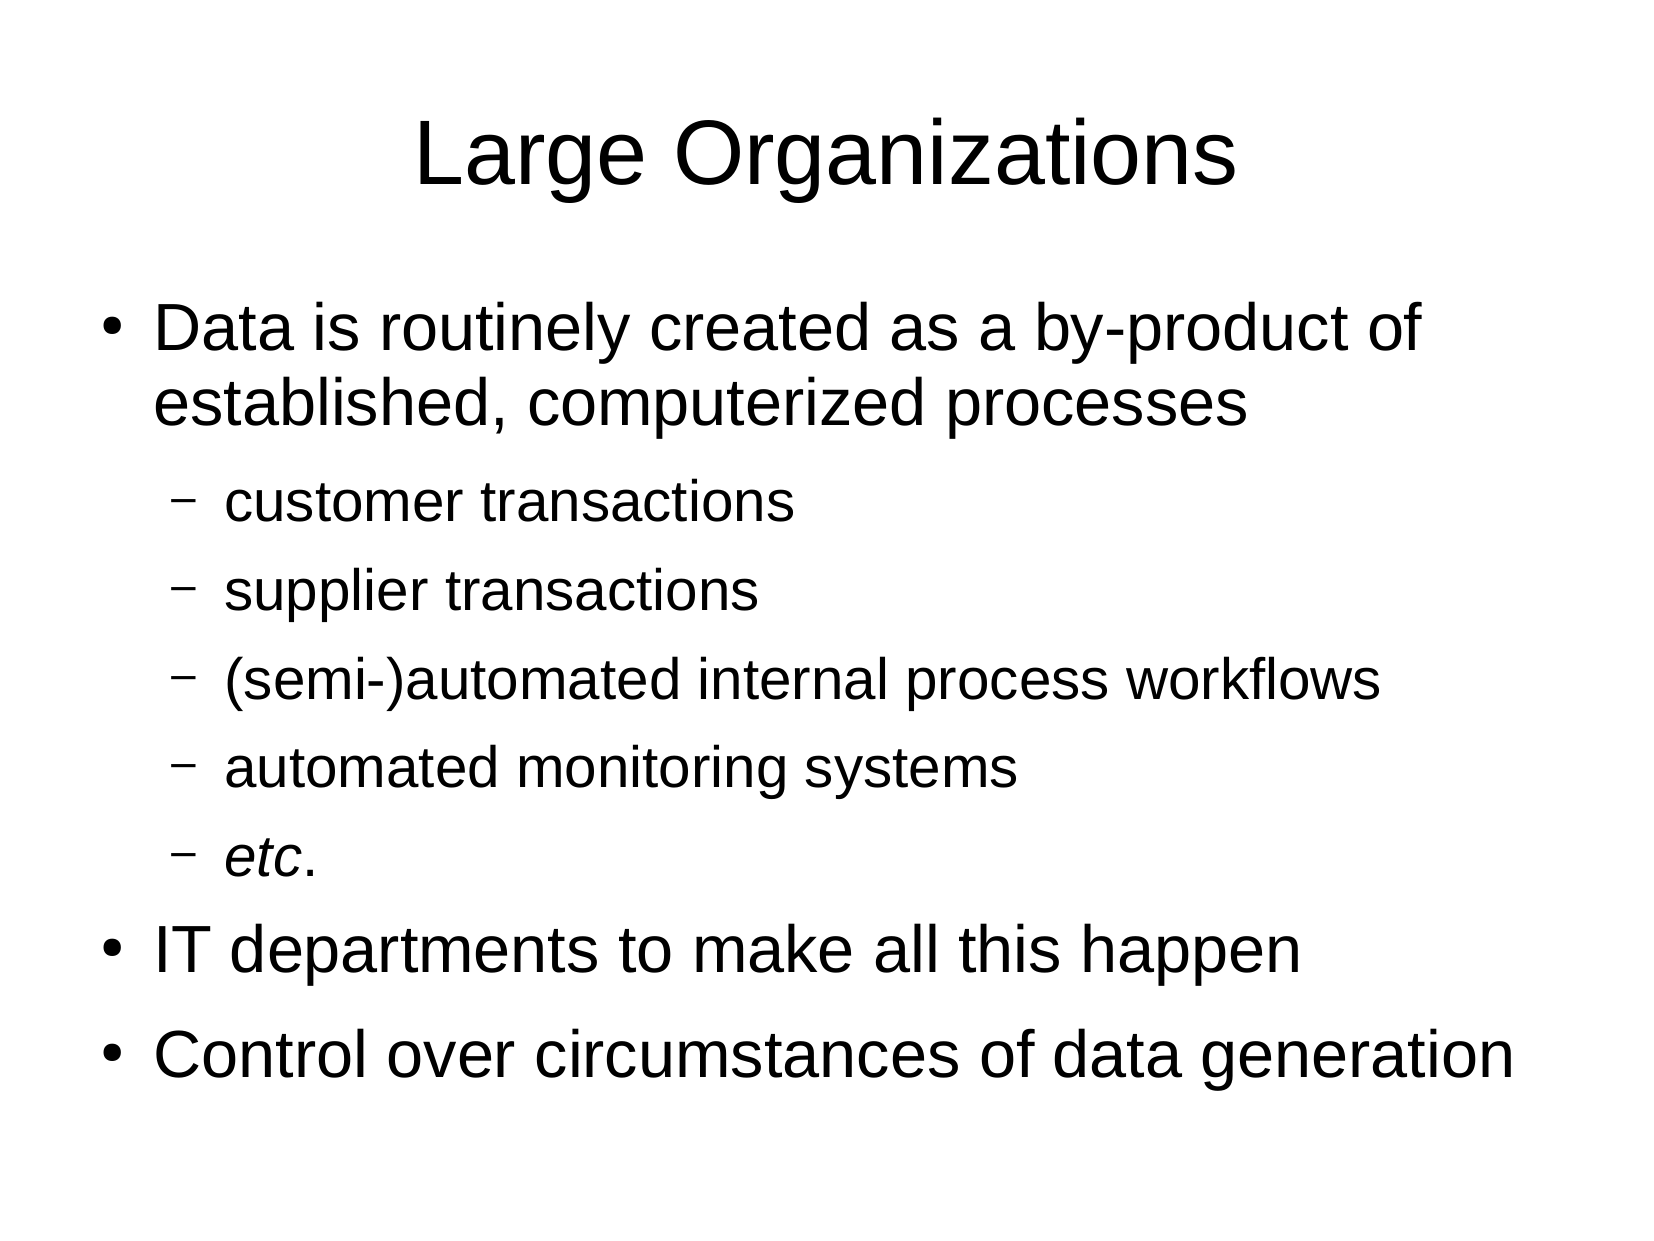

# Large Organizations
Data is routinely created as a by-product of established, computerized processes
customer transactions
supplier transactions
(semi-)automated internal process workflows
automated monitoring systems
etc.
IT departments to make all this happen
Control over circumstances of data generation